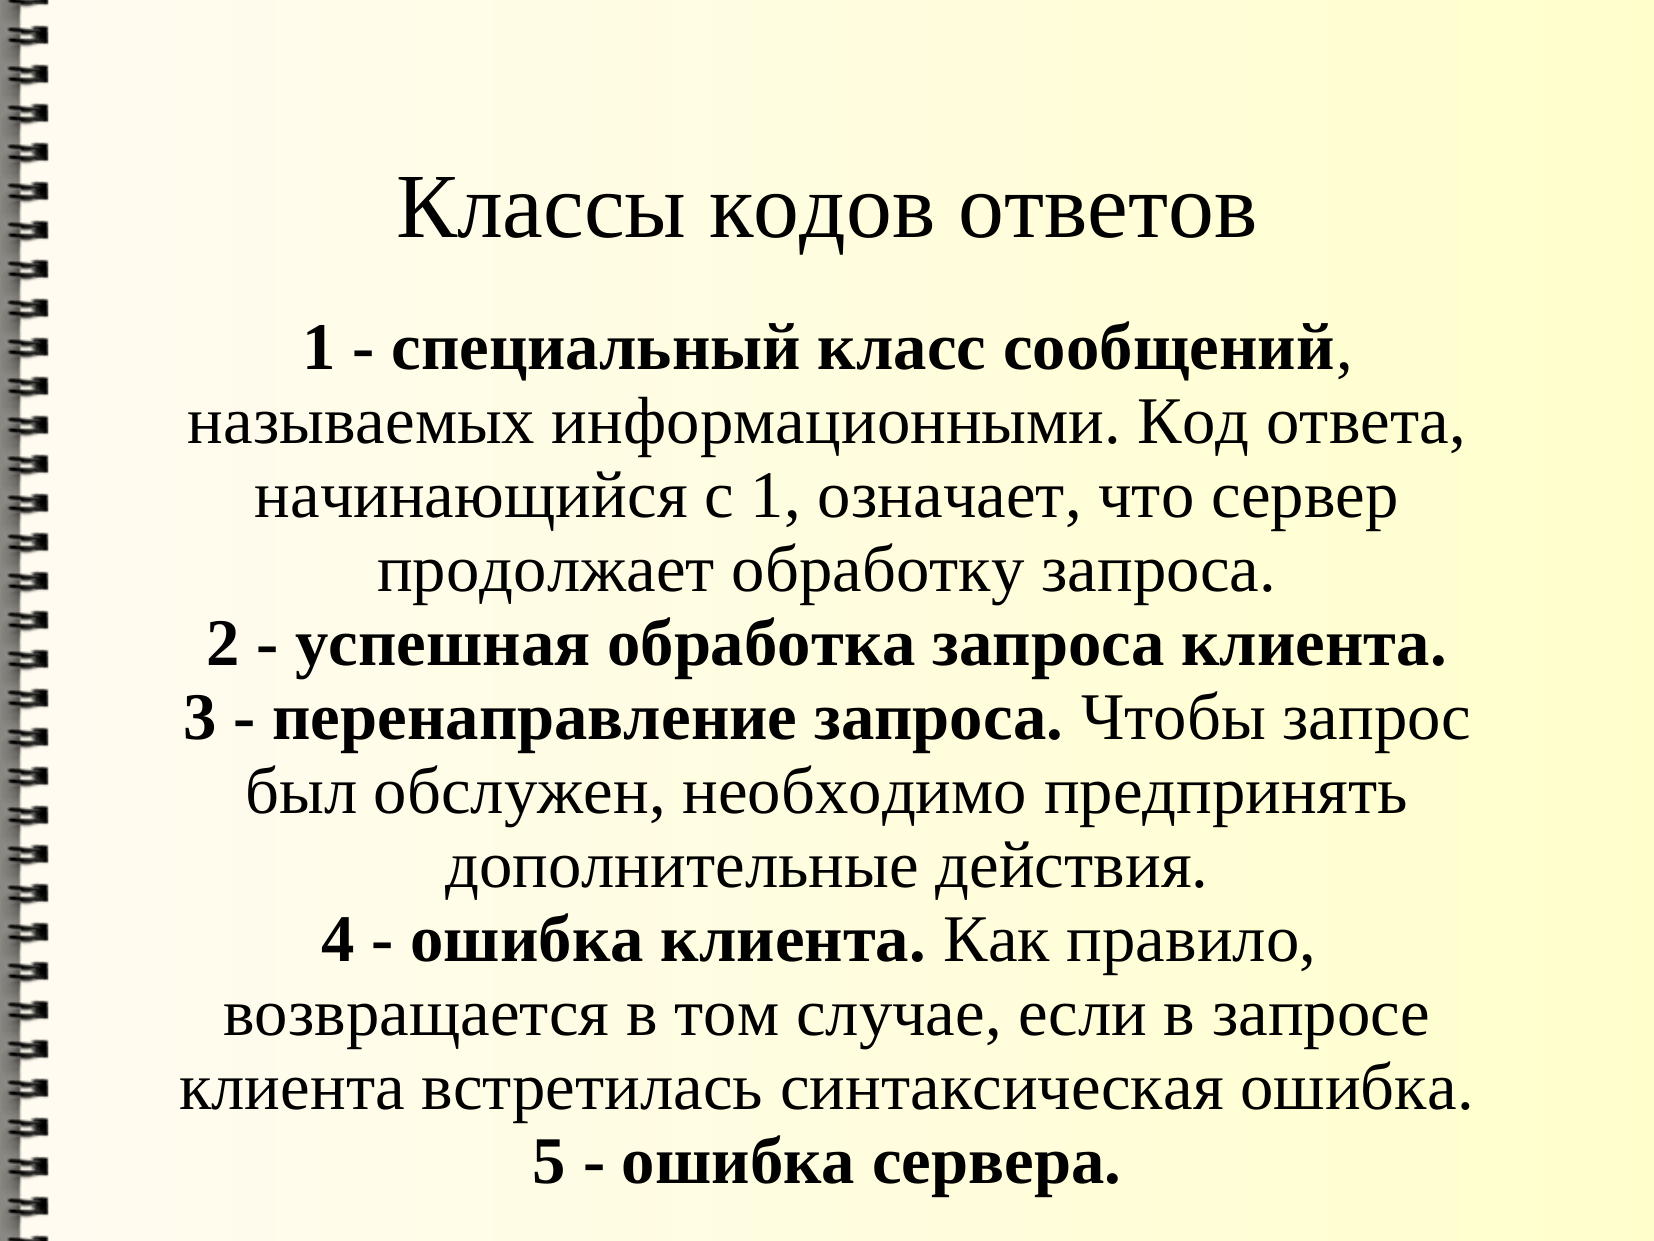

# Классы кодов ответов
1 - специальный класс сообщений, называемых информационными. Код ответа, начинающийся с 1, означает, что сервер продолжает обработку запроса.
2 - успешная обработка запроса клиента.
3 - перенаправление запроса. Чтобы запрос был обслужен, необходимо предпринять дополнительные действия.
4 - ошибка клиента. Как правило, возвращается в том случае, если в запросе клиента встретилась синтаксическая ошибка.
5 - ошибка сервера.